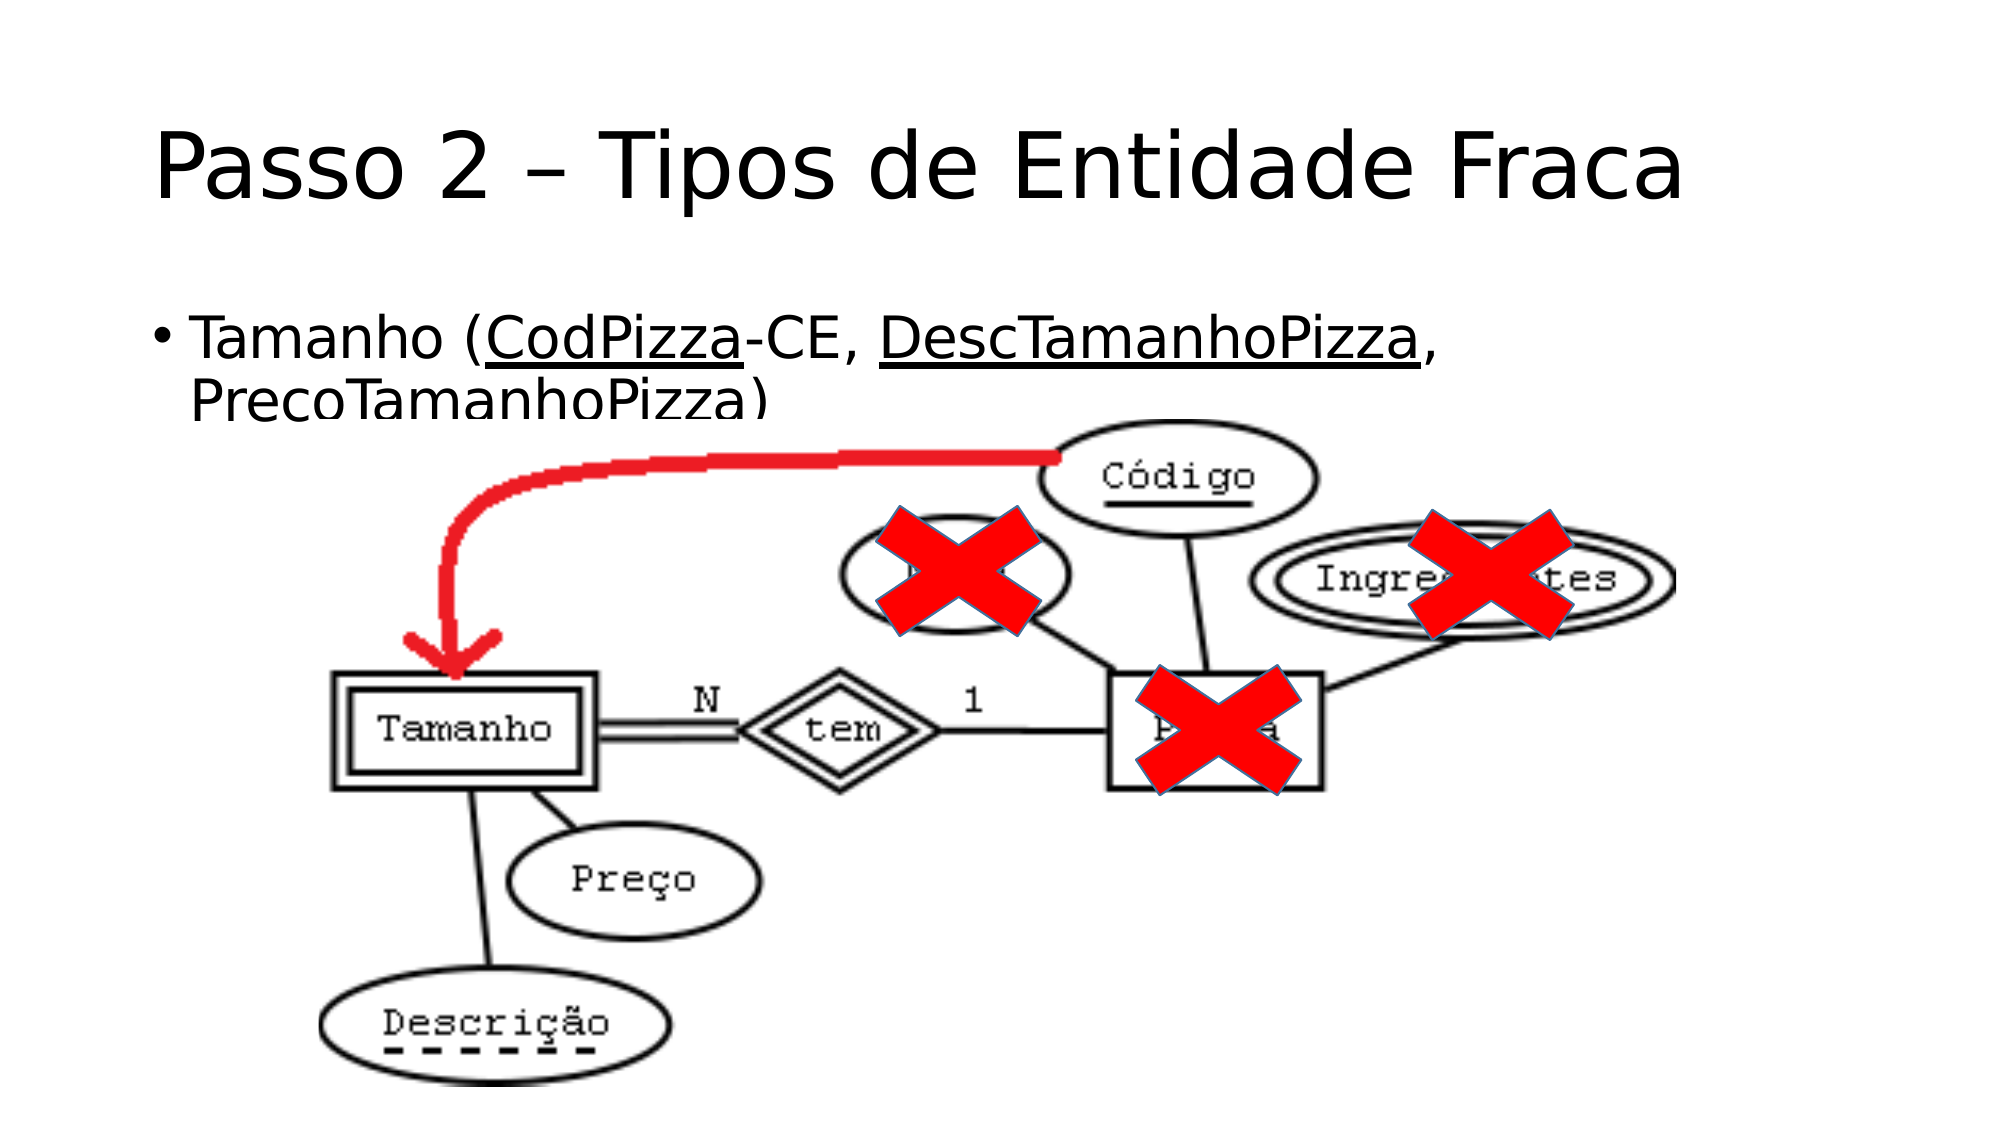

# Passo 2 – Tipos de Entidade Fraca
Tamanho (CodPizza-CE, DescTamanhoPizza, PrecoTamanhoPizza)